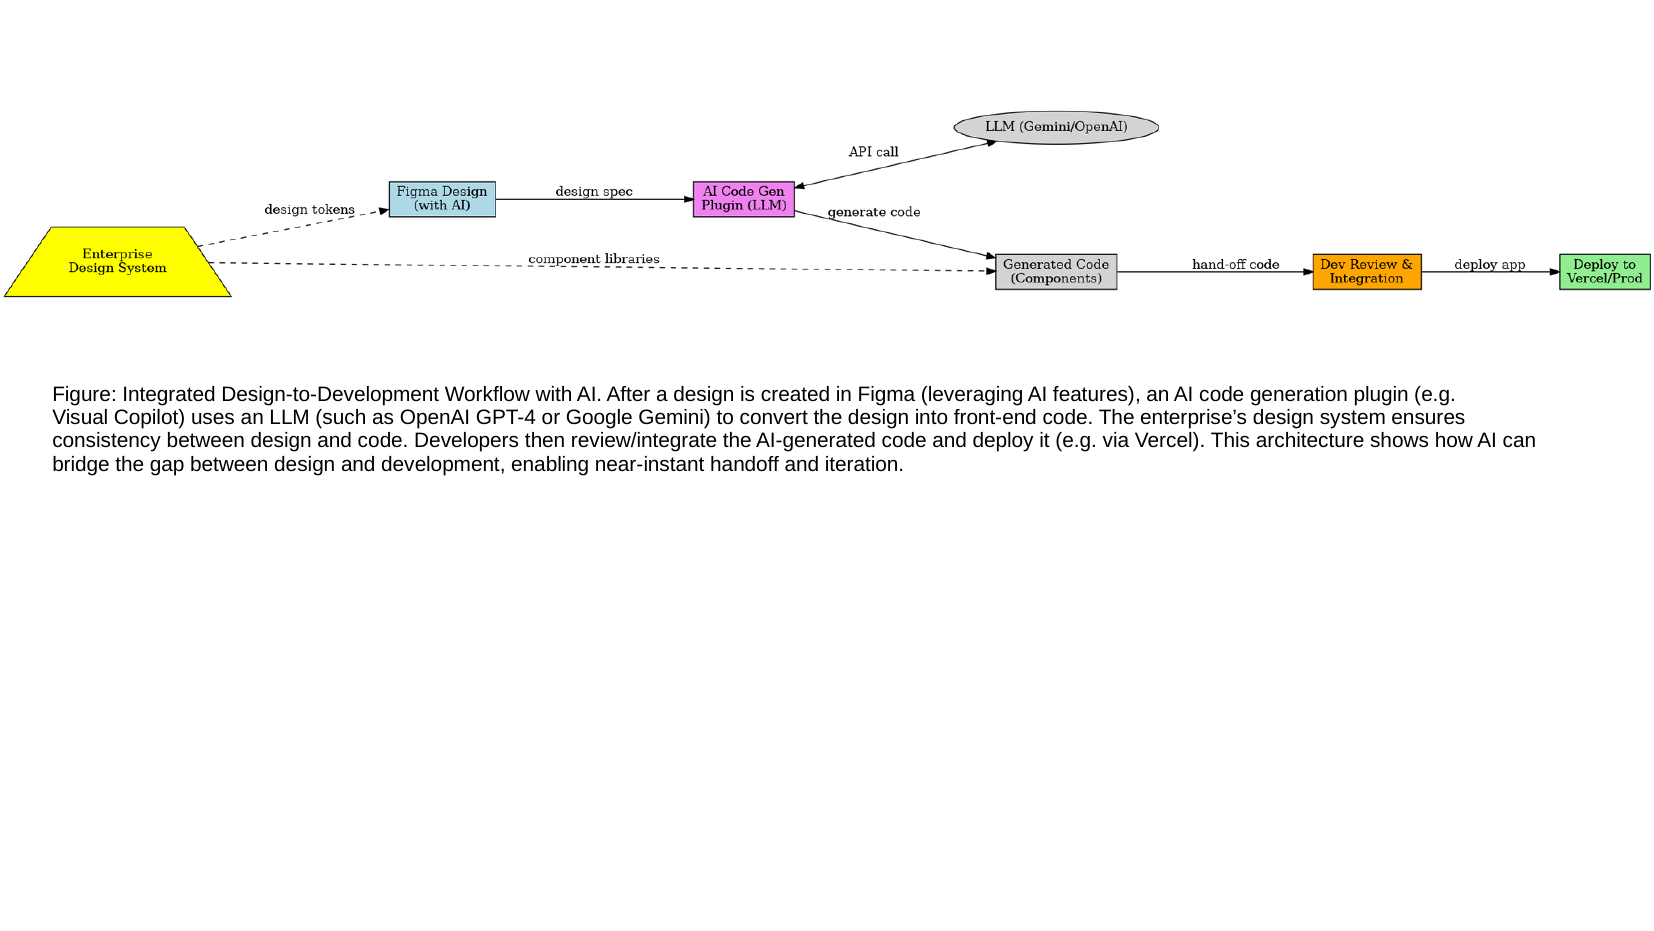

Figure: Integrated Design-to-Development Workflow with AI. After a design is created in Figma (leveraging AI features), an AI code generation plugin (e.g. Visual Copilot) uses an LLM (such as OpenAI GPT-4 or Google Gemini) to convert the design into front-end code. The enterprise’s design system ensures consistency between design and code. Developers then review/integrate the AI-generated code and deploy it (e.g. via Vercel). This architecture shows how AI can bridge the gap between design and development, enabling near-instant handoff and iteration.